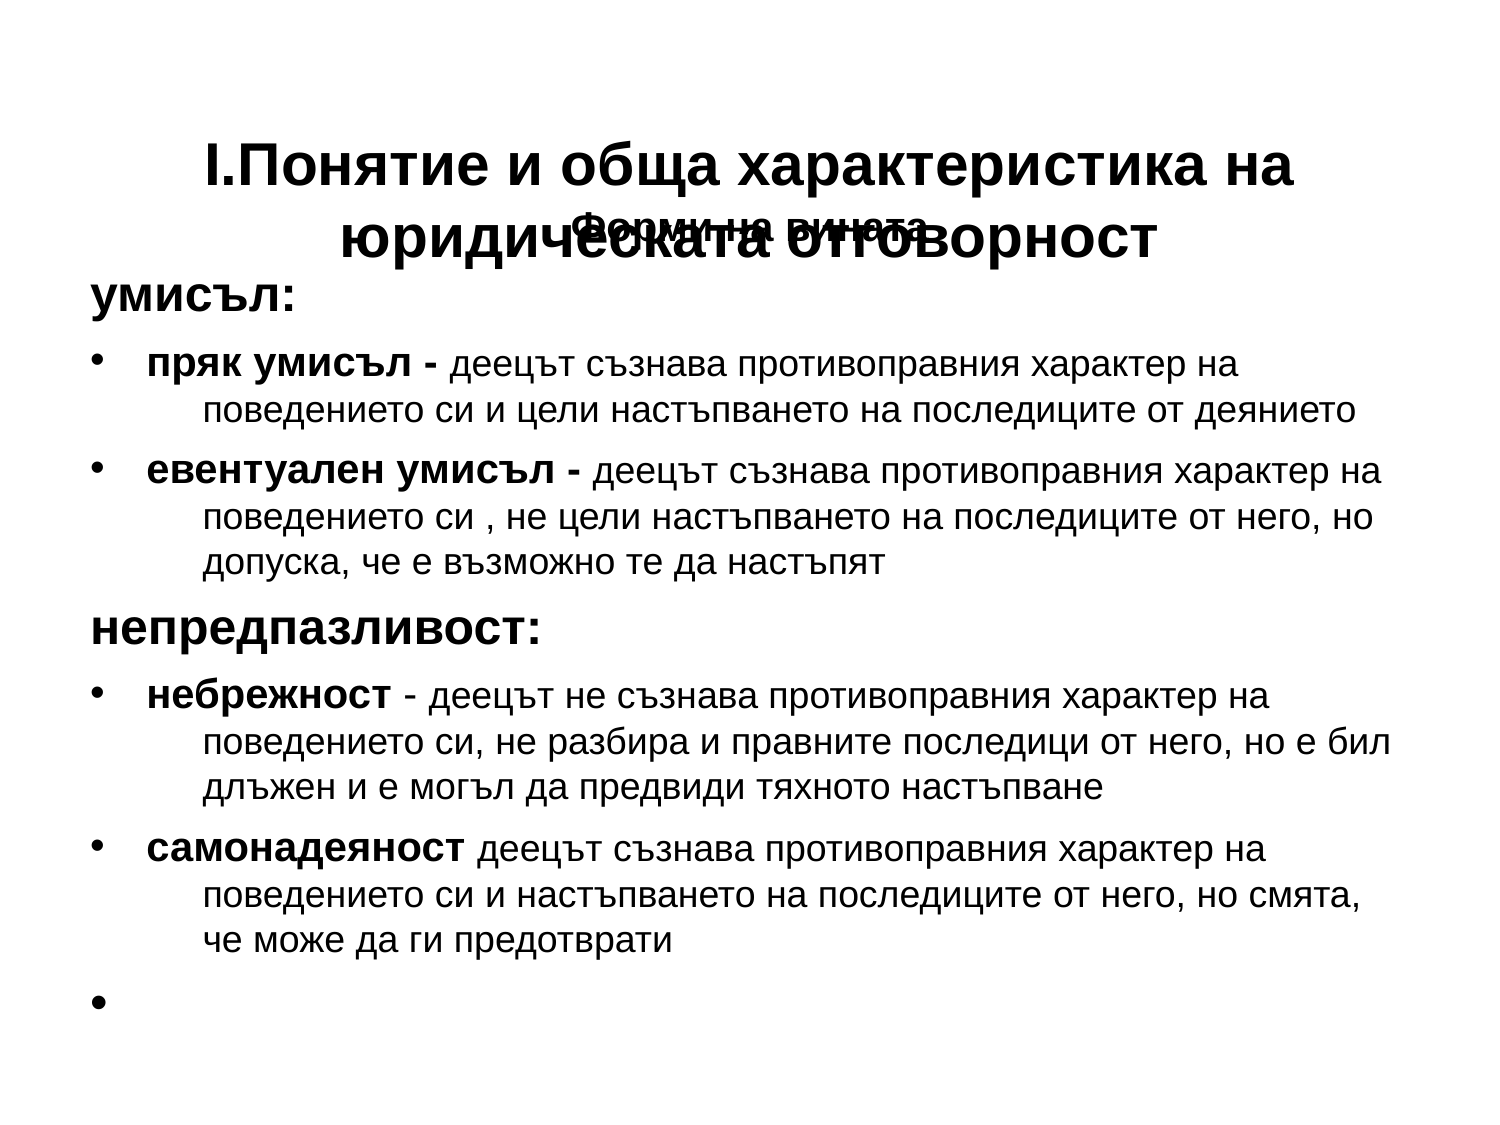

# І.Понятие и обща характеристика на юридическата отговорност
Форми на вината
умисъл:
пряк умисъл - деецът съзнава противоправния характер на поведението си и цели настъпването на последиците от деянието
евентуален умисъл - деецът съзнава противоправния характер на поведението си , не цели настъпването на последиците от него, но допуска, че е възможно те да настъпят
непредпазливост:
небрежност - деецът не съзнава противоправния характер на поведението си, не разбира и правните последици от него, но е бил длъжен и е могъл да предвиди тяхното настъпване
самонадеяност деецът съзнава противоправния характер на поведението си и настъпването на последиците от него, но смята, че може да ги предотврати